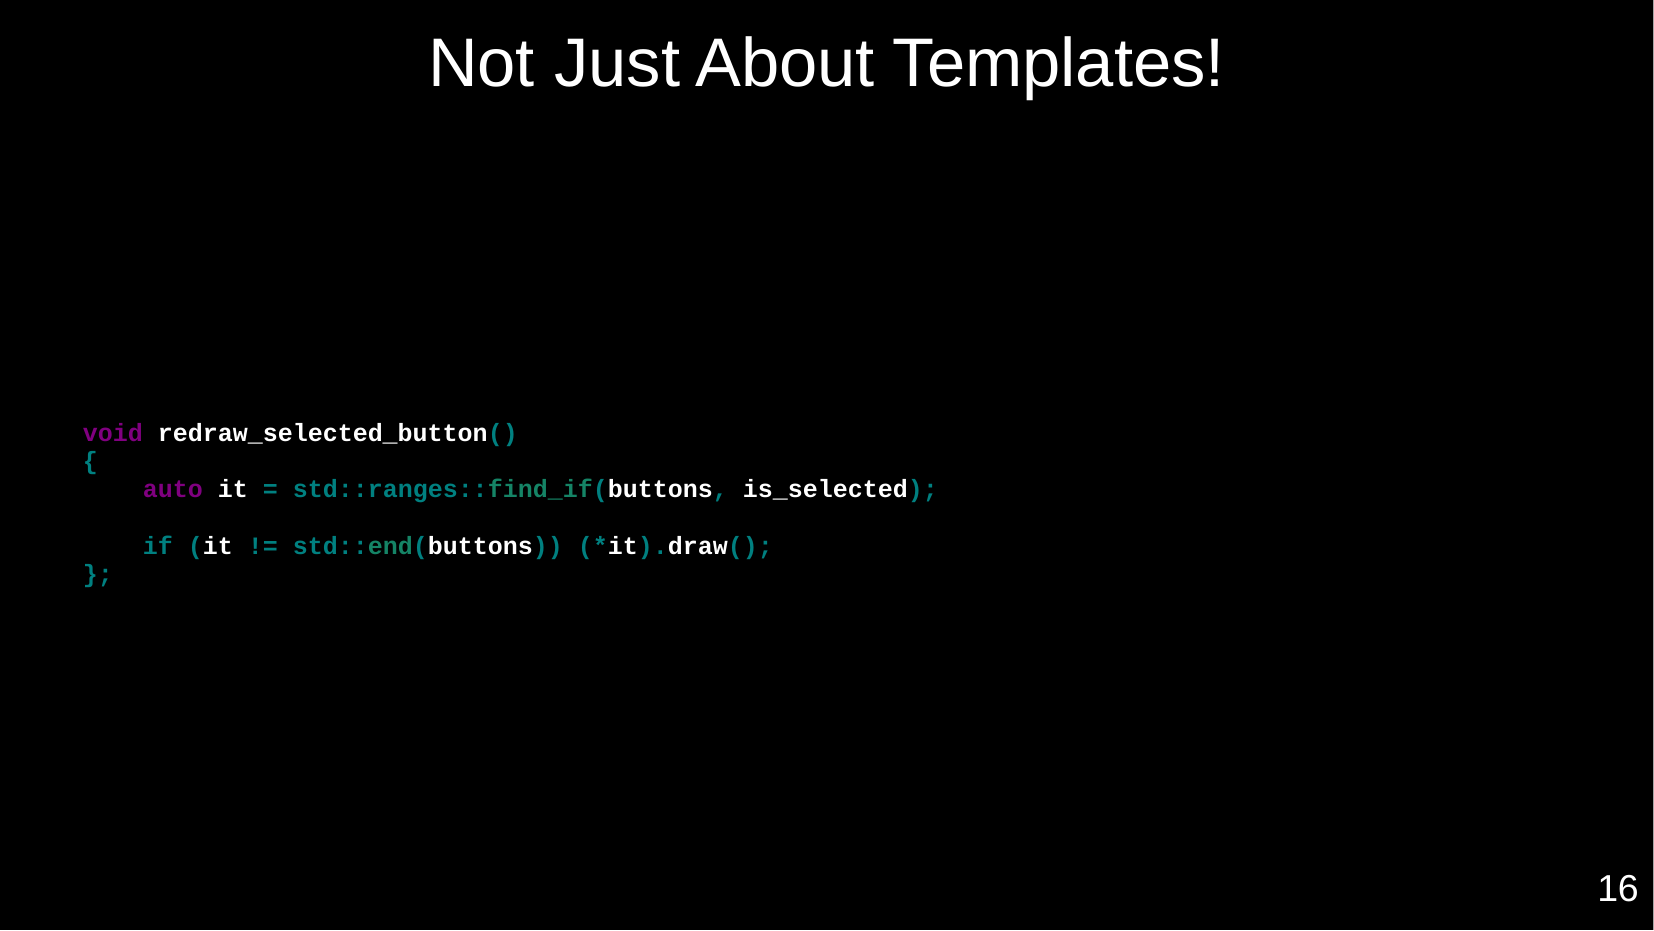

# Not Just About Templates!
void redraw_selected_button()
{
 auto it = std::ranges::find_if(buttons, is_selected);
 if (it != std::end(buttons)) (*it).draw();
};